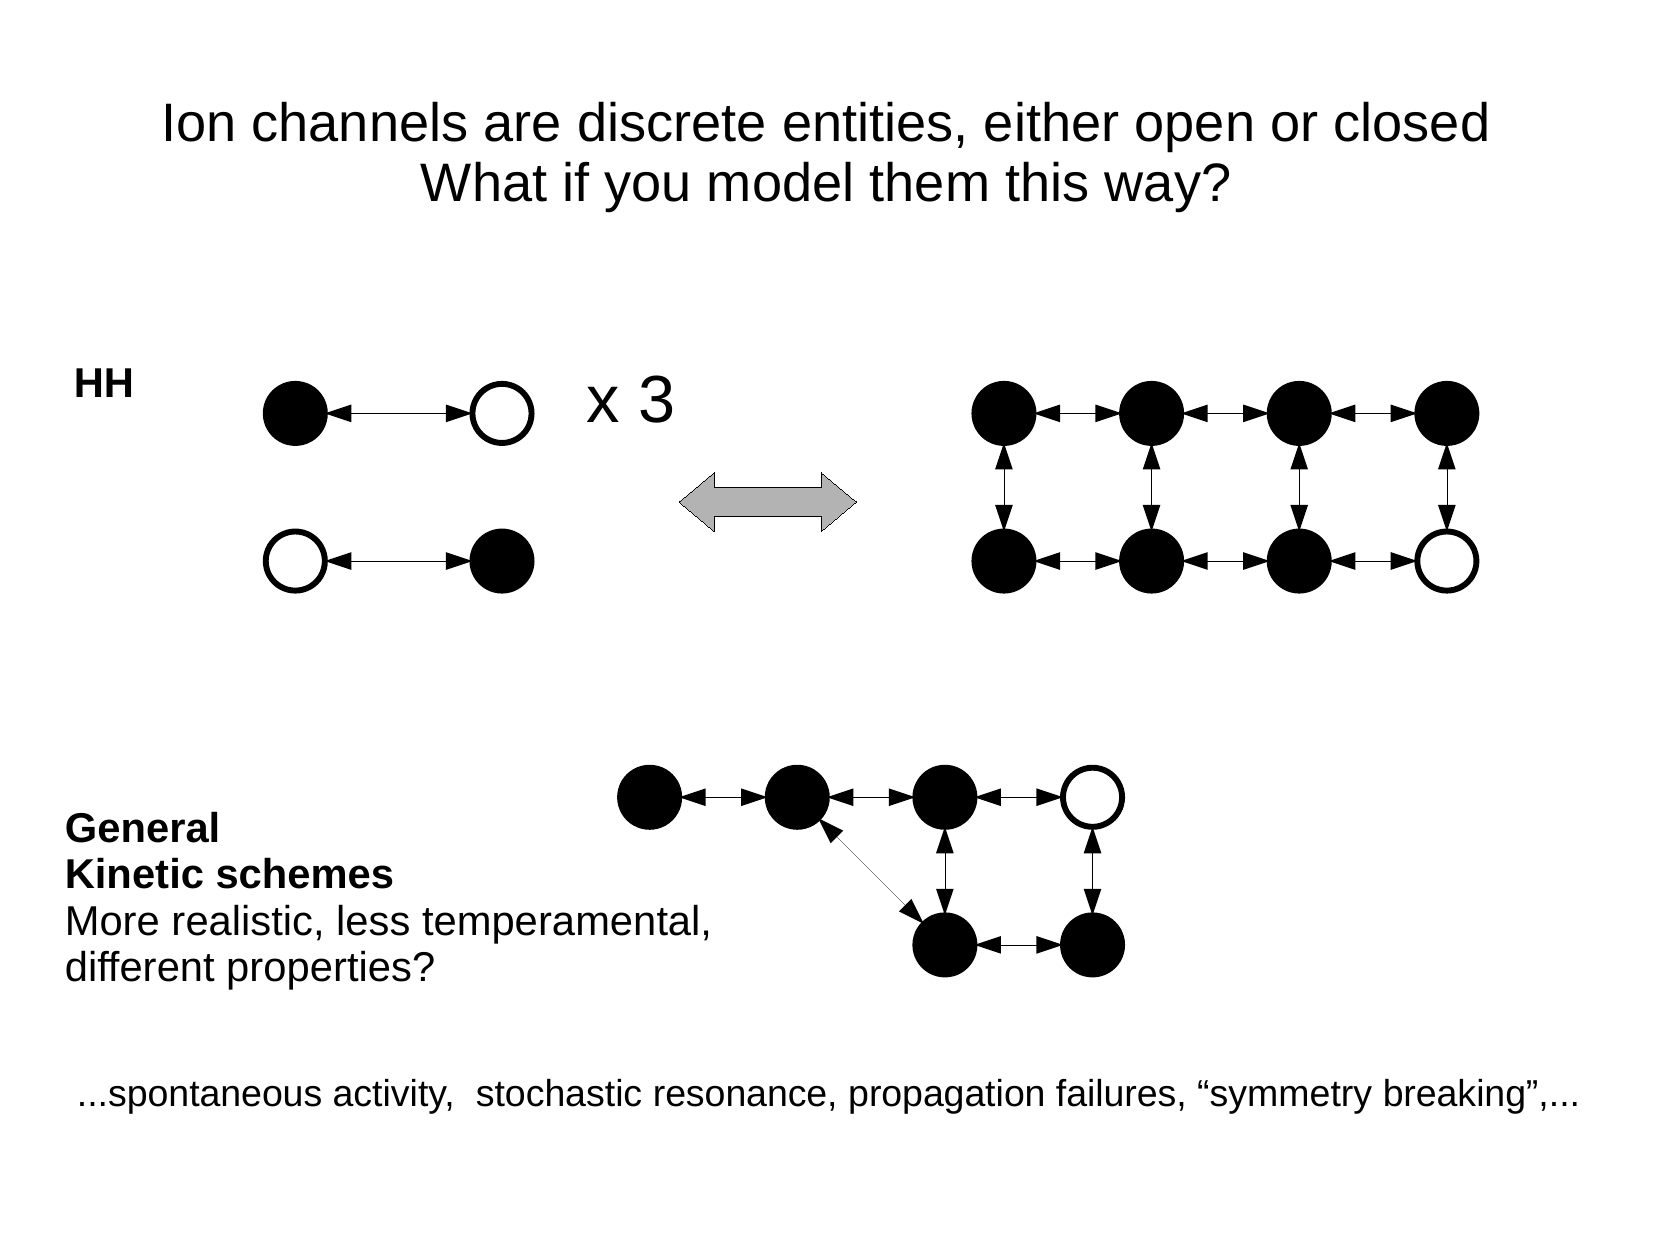

# Ion channels are discrete entities, either open or closed What if you model them this way?
HH
 x 3
General
Kinetic schemes
More realistic, less temperamental,
different properties?
...spontaneous activity, stochastic resonance, propagation failures, “symmetry breaking”,...